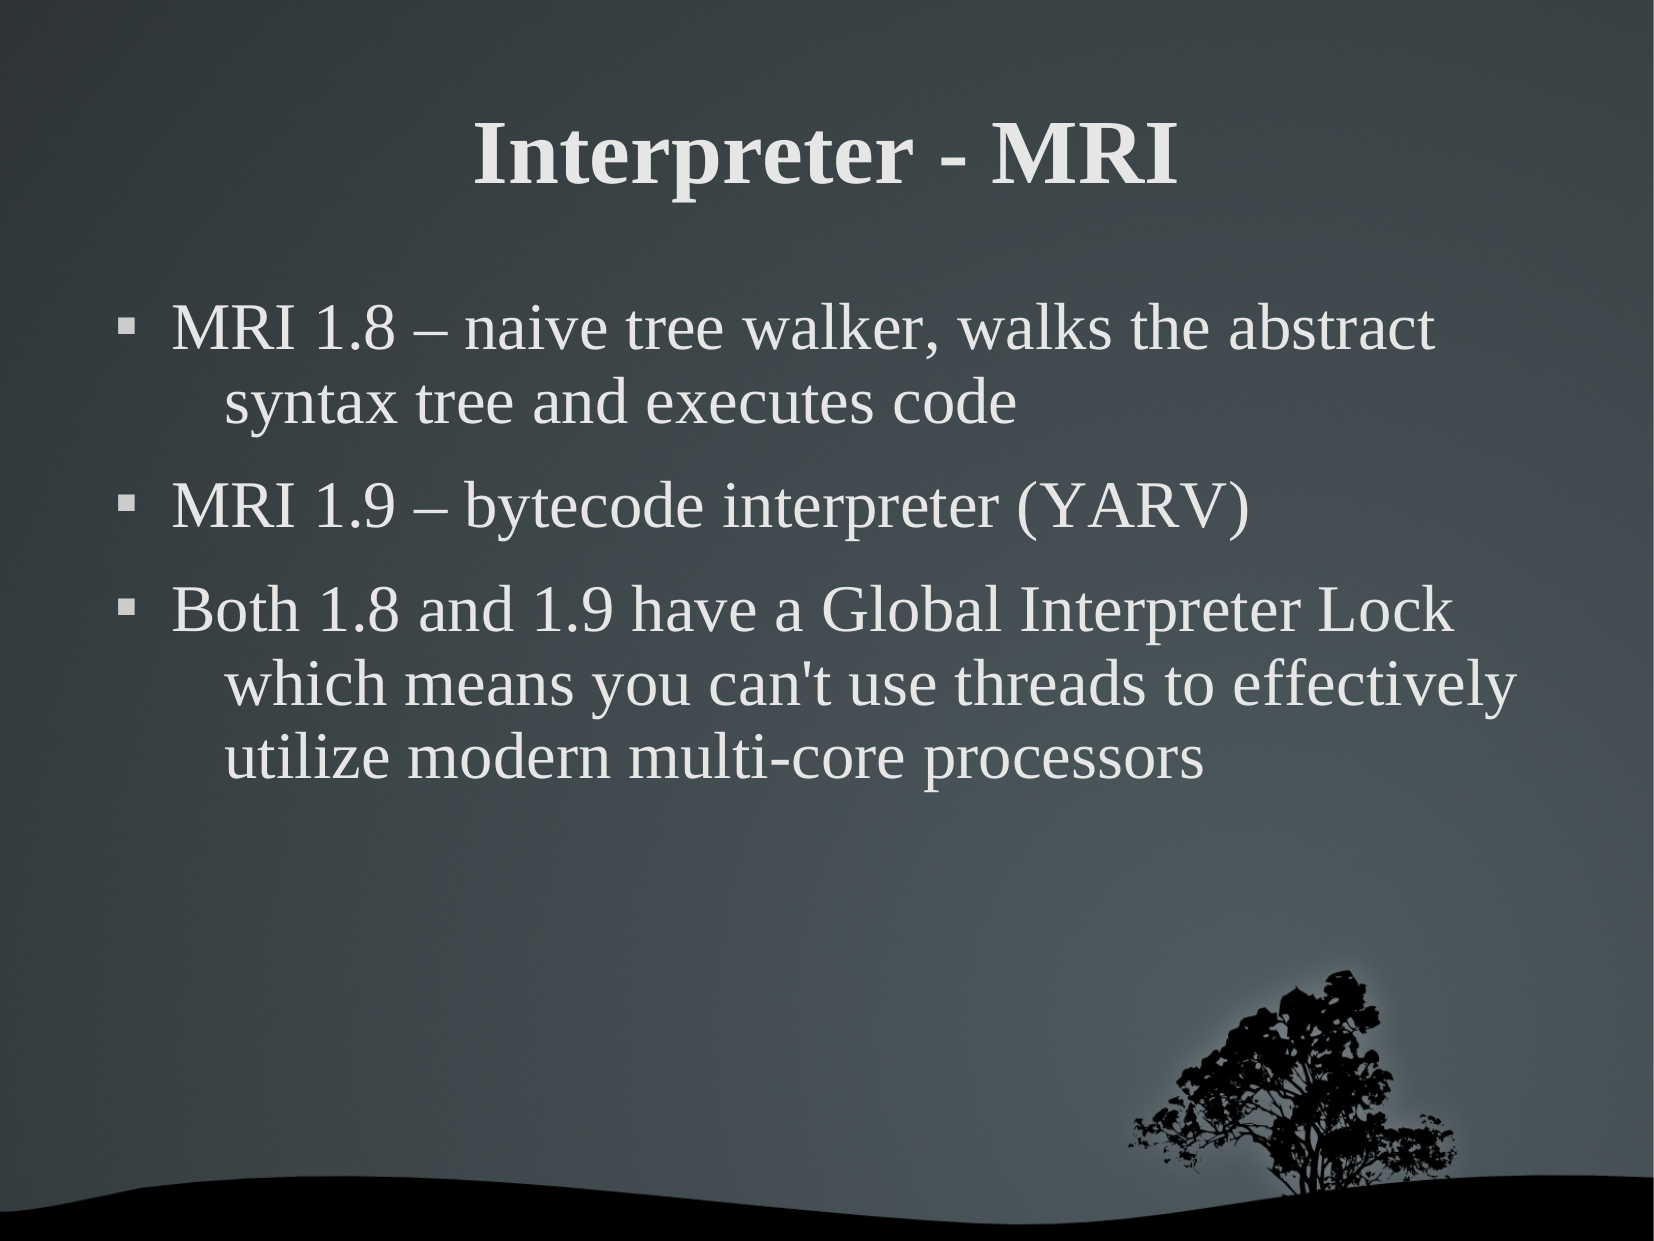

# Interpreter - MRI
MRI 1.8 – naive tree walker, walks the abstract syntax tree and executes code
MRI 1.9 – bytecode interpreter (YARV)
Both 1.8 and 1.9 have a Global Interpreter Lock which means you can't use threads to effectively utilize modern multi-core processors